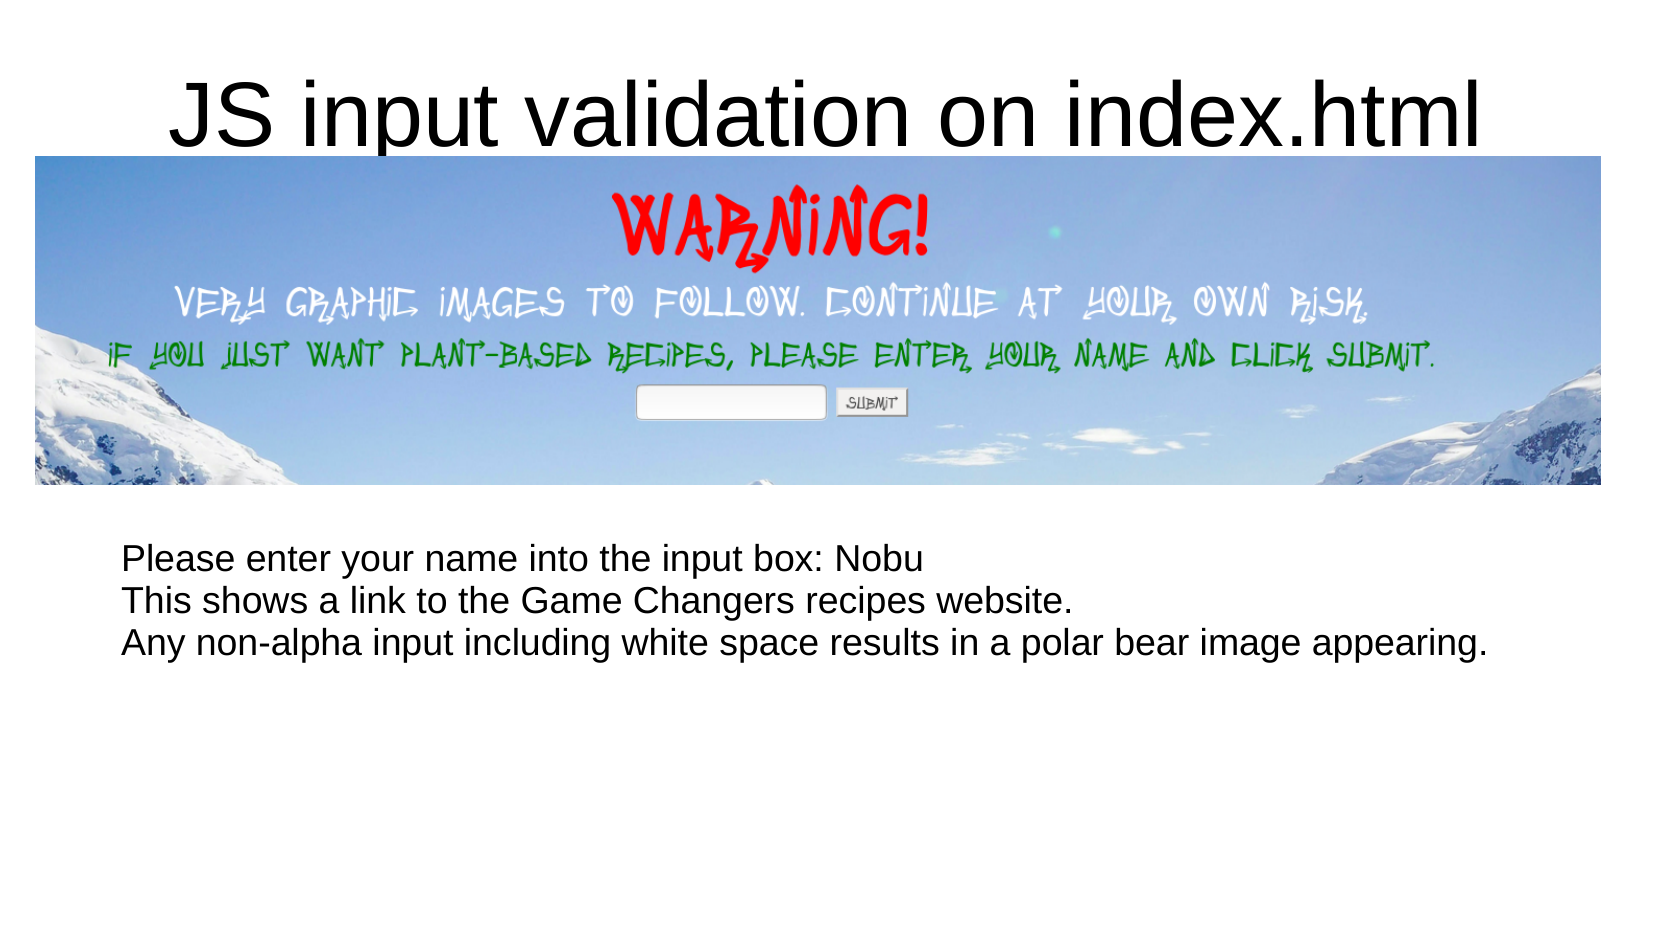

# JS input validation on index.html
Please enter your name into the input box: Nobu
This shows a link to the Game Changers recipes website.
Any non-alpha input including white space results in a polar bear image appearing.